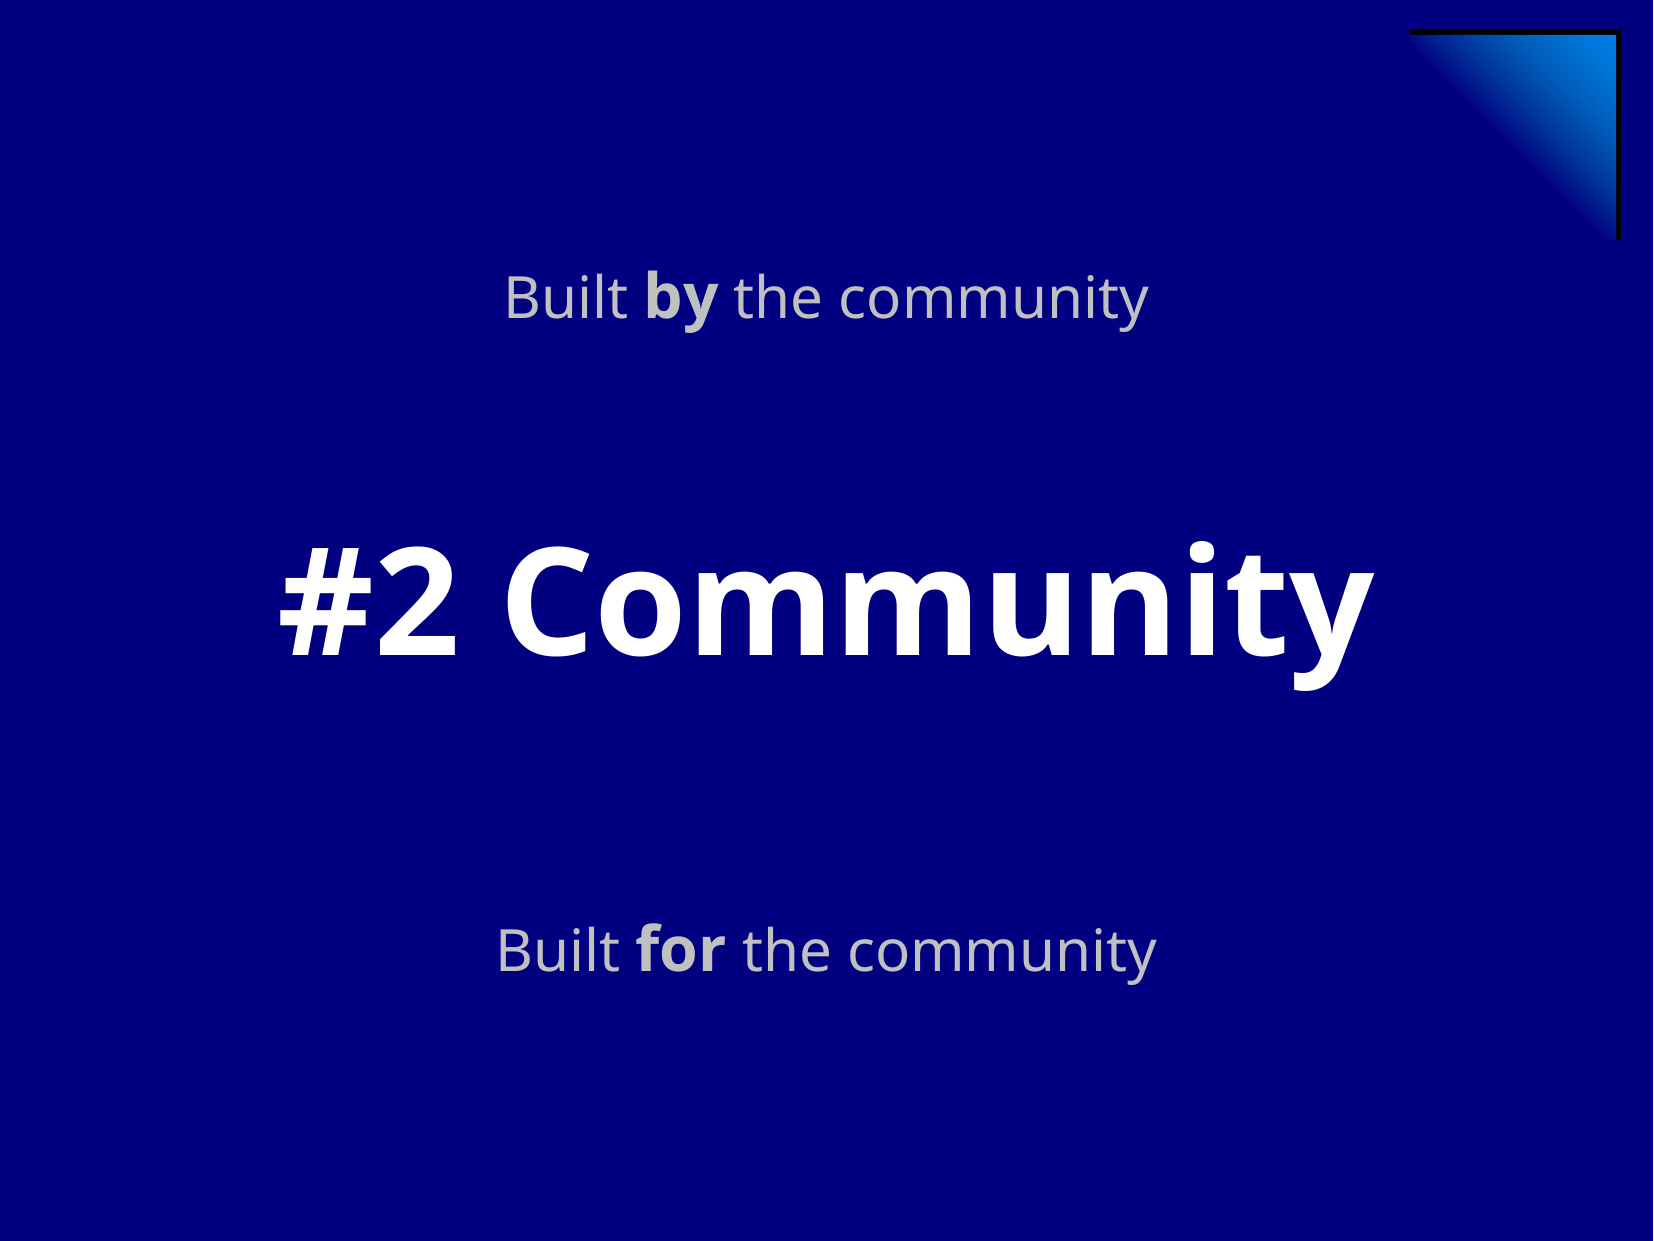

# Built by the community
#2 Community
Built for the community